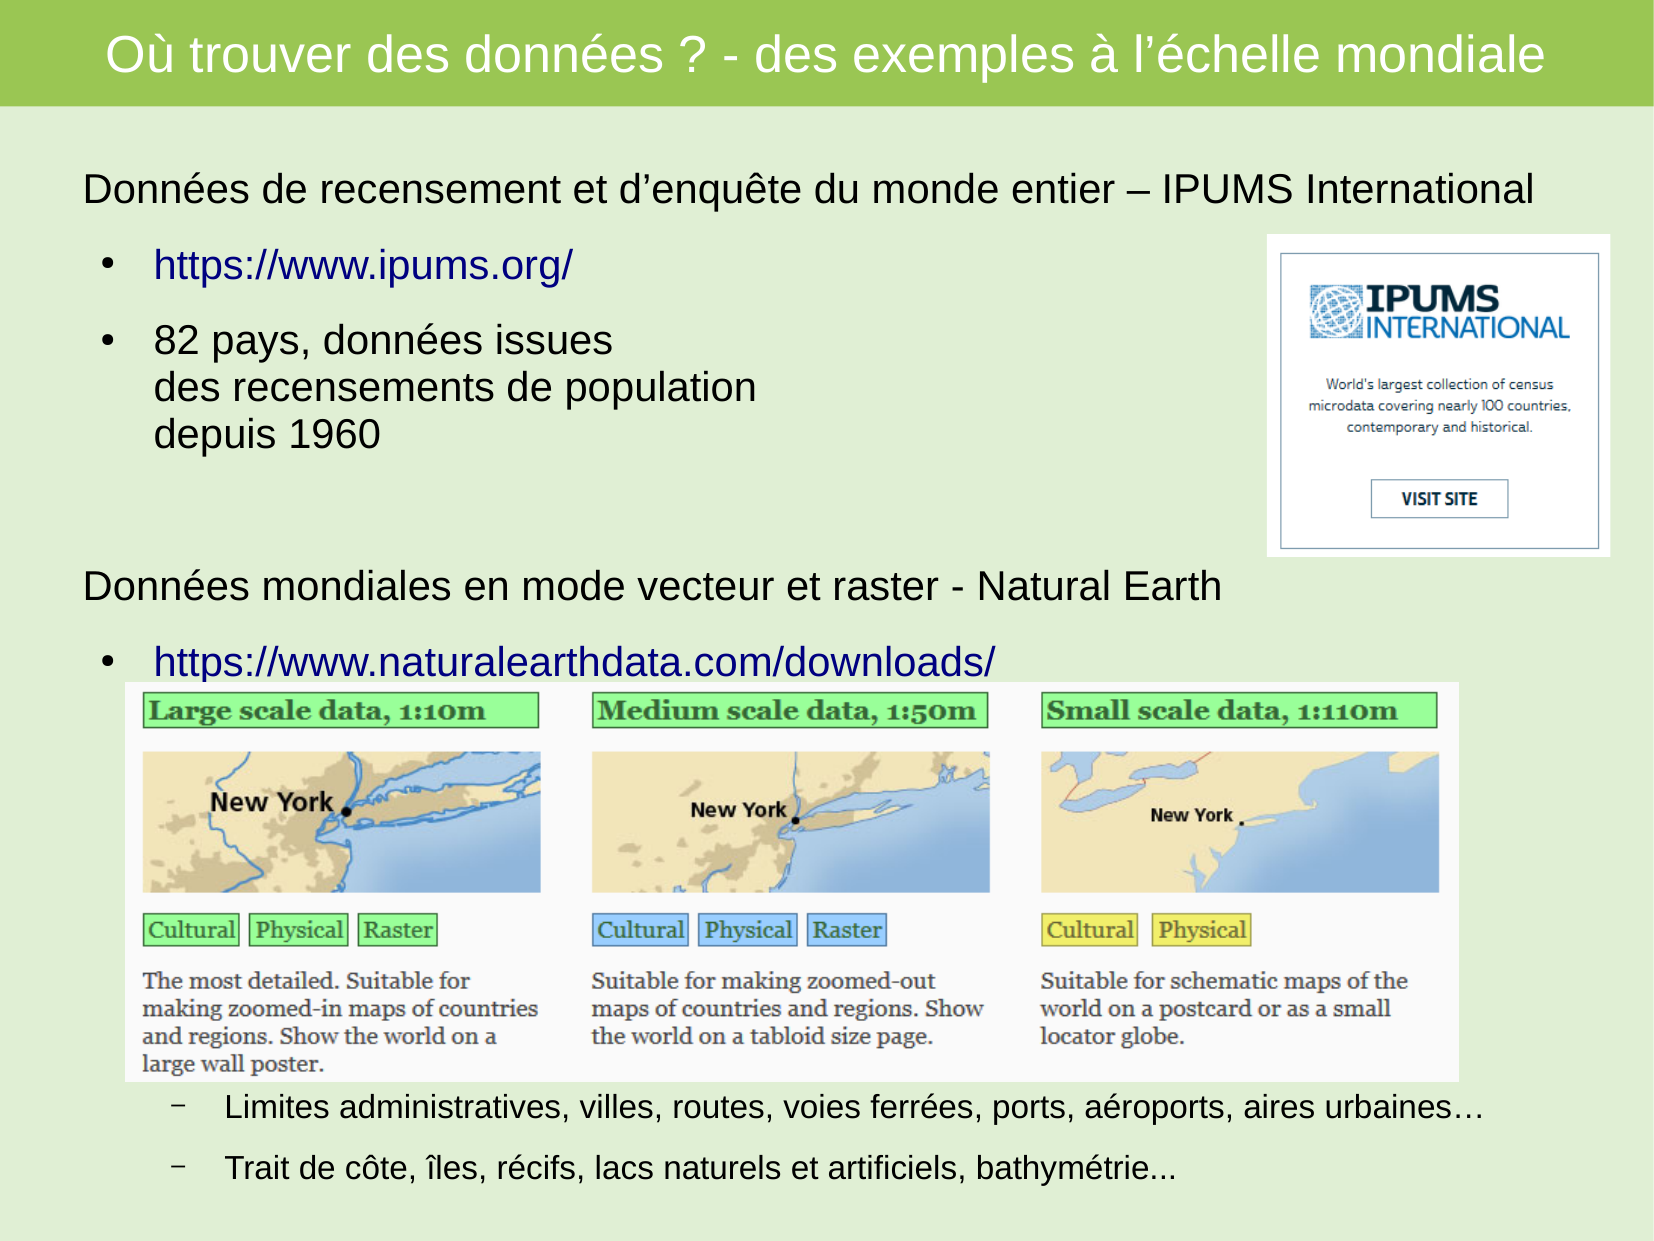

# Où trouver des données ? - des exemples à l’échelle mondiale
Données de recensement et d’enquête du monde entier – IPUMS International
https://www.ipums.org/
82 pays, données issues
des recensements de population
depuis 1960
Données mondiales en mode vecteur et raster - Natural Earth
https://www.naturalearthdata.com/downloads/
Limites administratives, villes, routes, voies ferrées, ports, aéroports, aires urbaines…
Trait de côte, îles, récifs, lacs naturels et artificiels, bathymétrie...